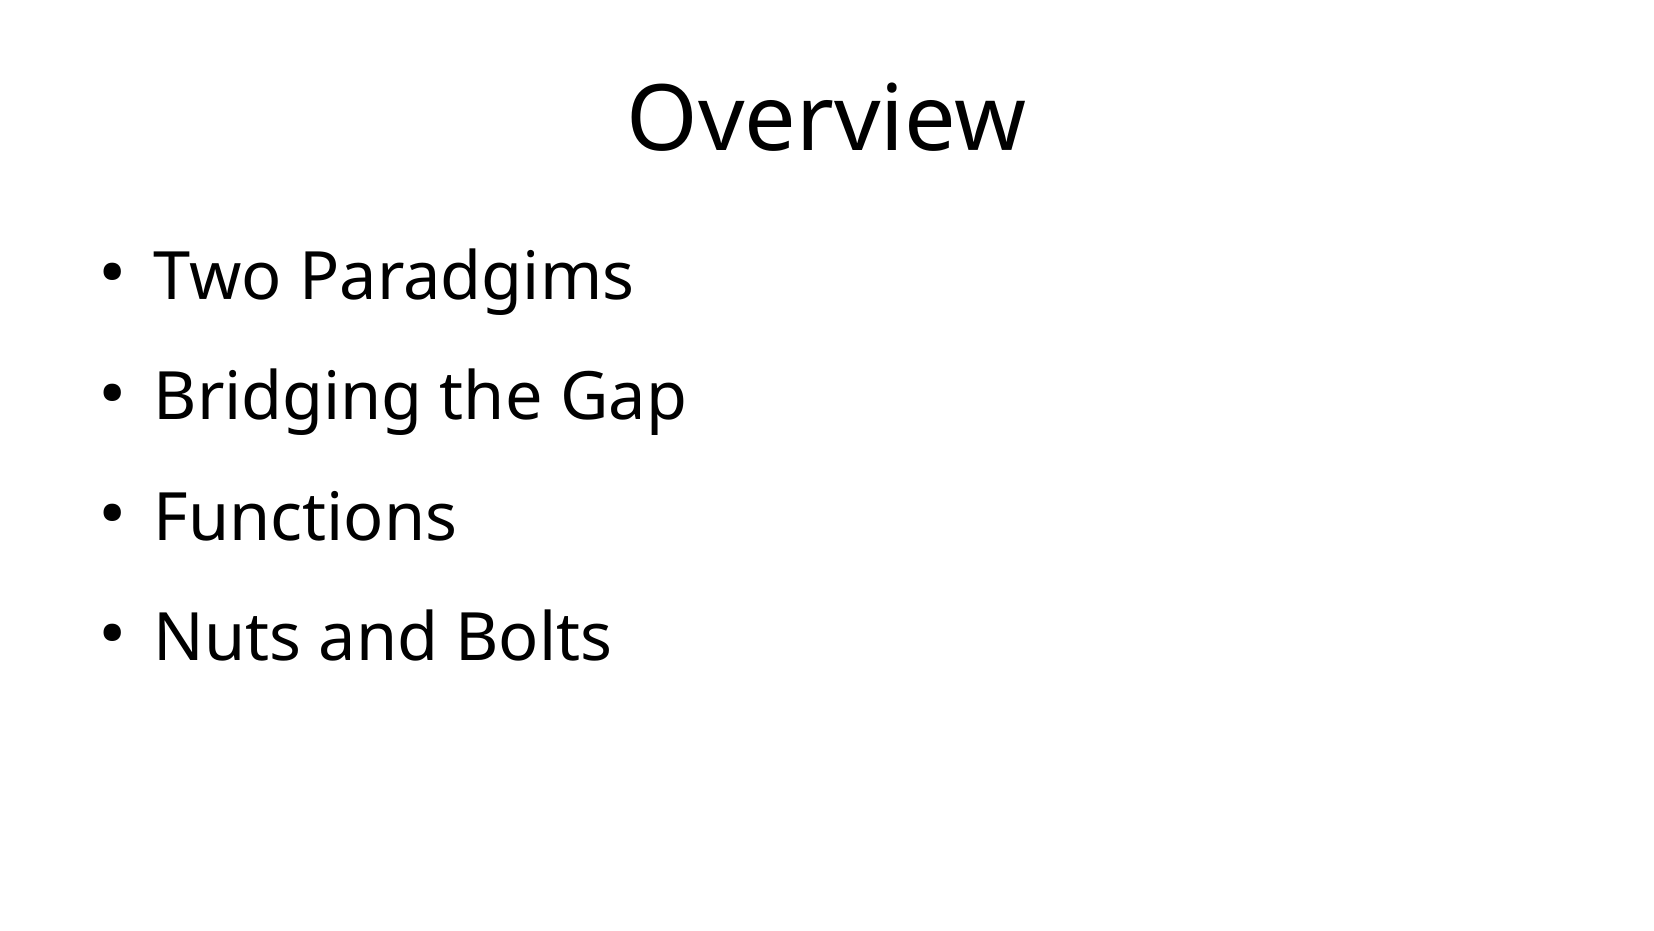

# Overview
Two Paradgims
Bridging the Gap
Functions
Nuts and Bolts